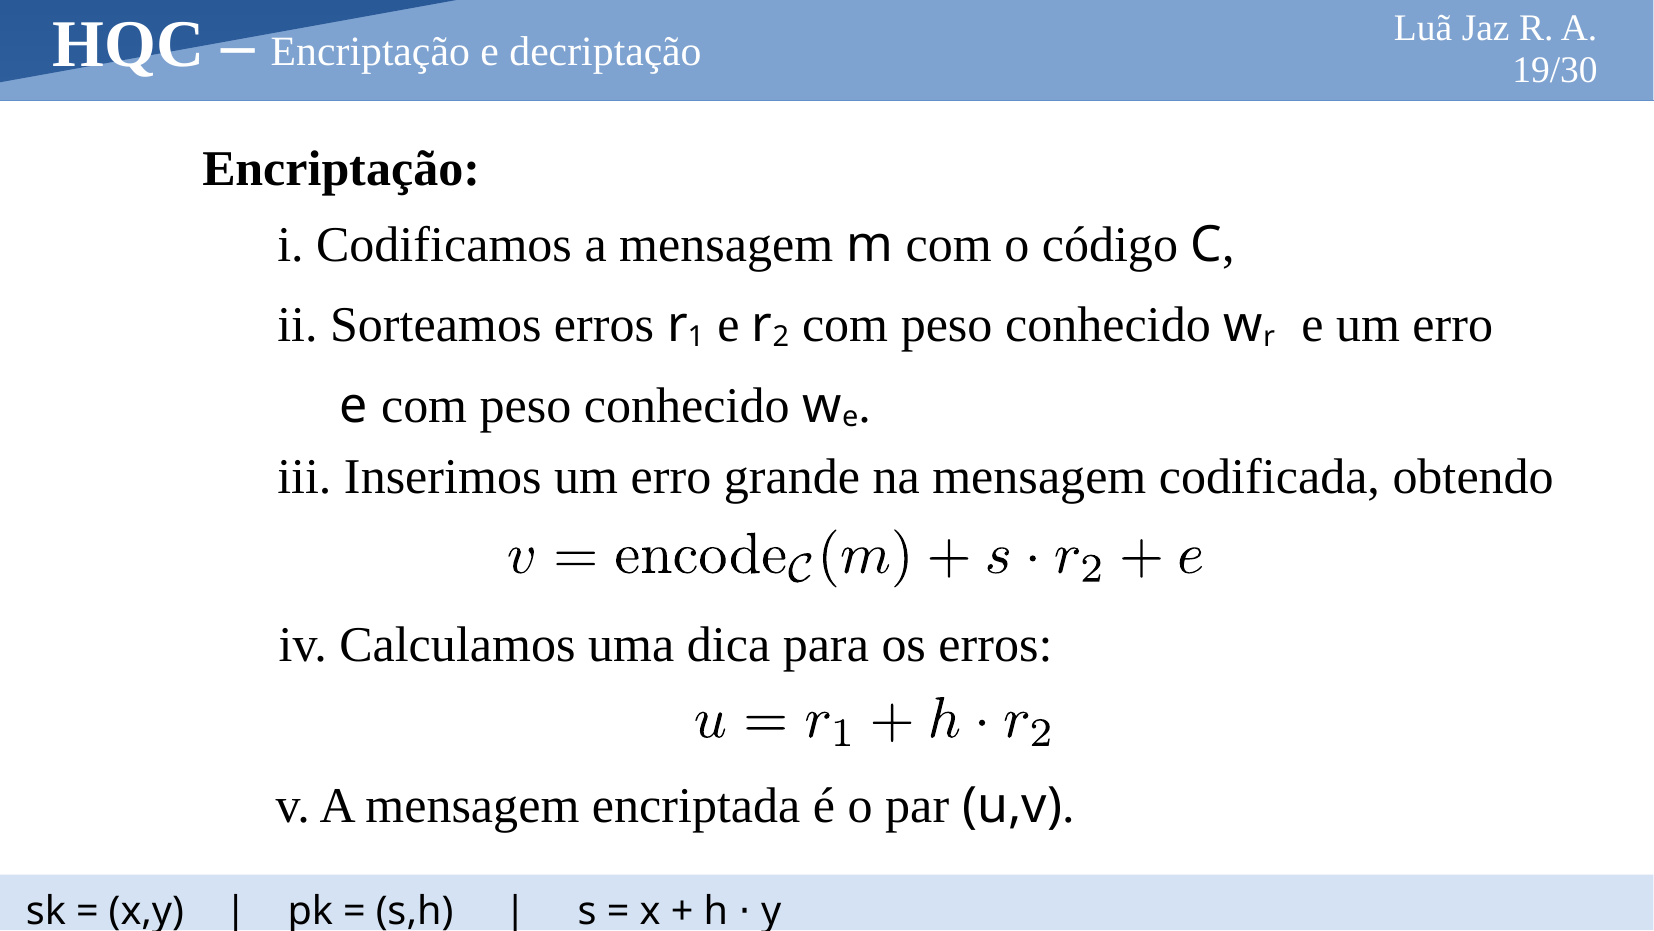

HQC –
Luã Jaz R. A.
19/30
Encriptação e decriptação
Encriptação:
	i. Codificamos a mensagem m com o código C,
	ii. Sorteamos erros r1 e r2 com peso conhecido wr e um erro
	 e com peso conhecido we.
	iii. Inserimos um erro grande na mensagem codificada, obtendo
iv. Calculamos uma dica para os erros:
v. A mensagem encriptada é o par (u,v).
sk = (x,y) | pk = (s,h) | s = x + h ⋅ y